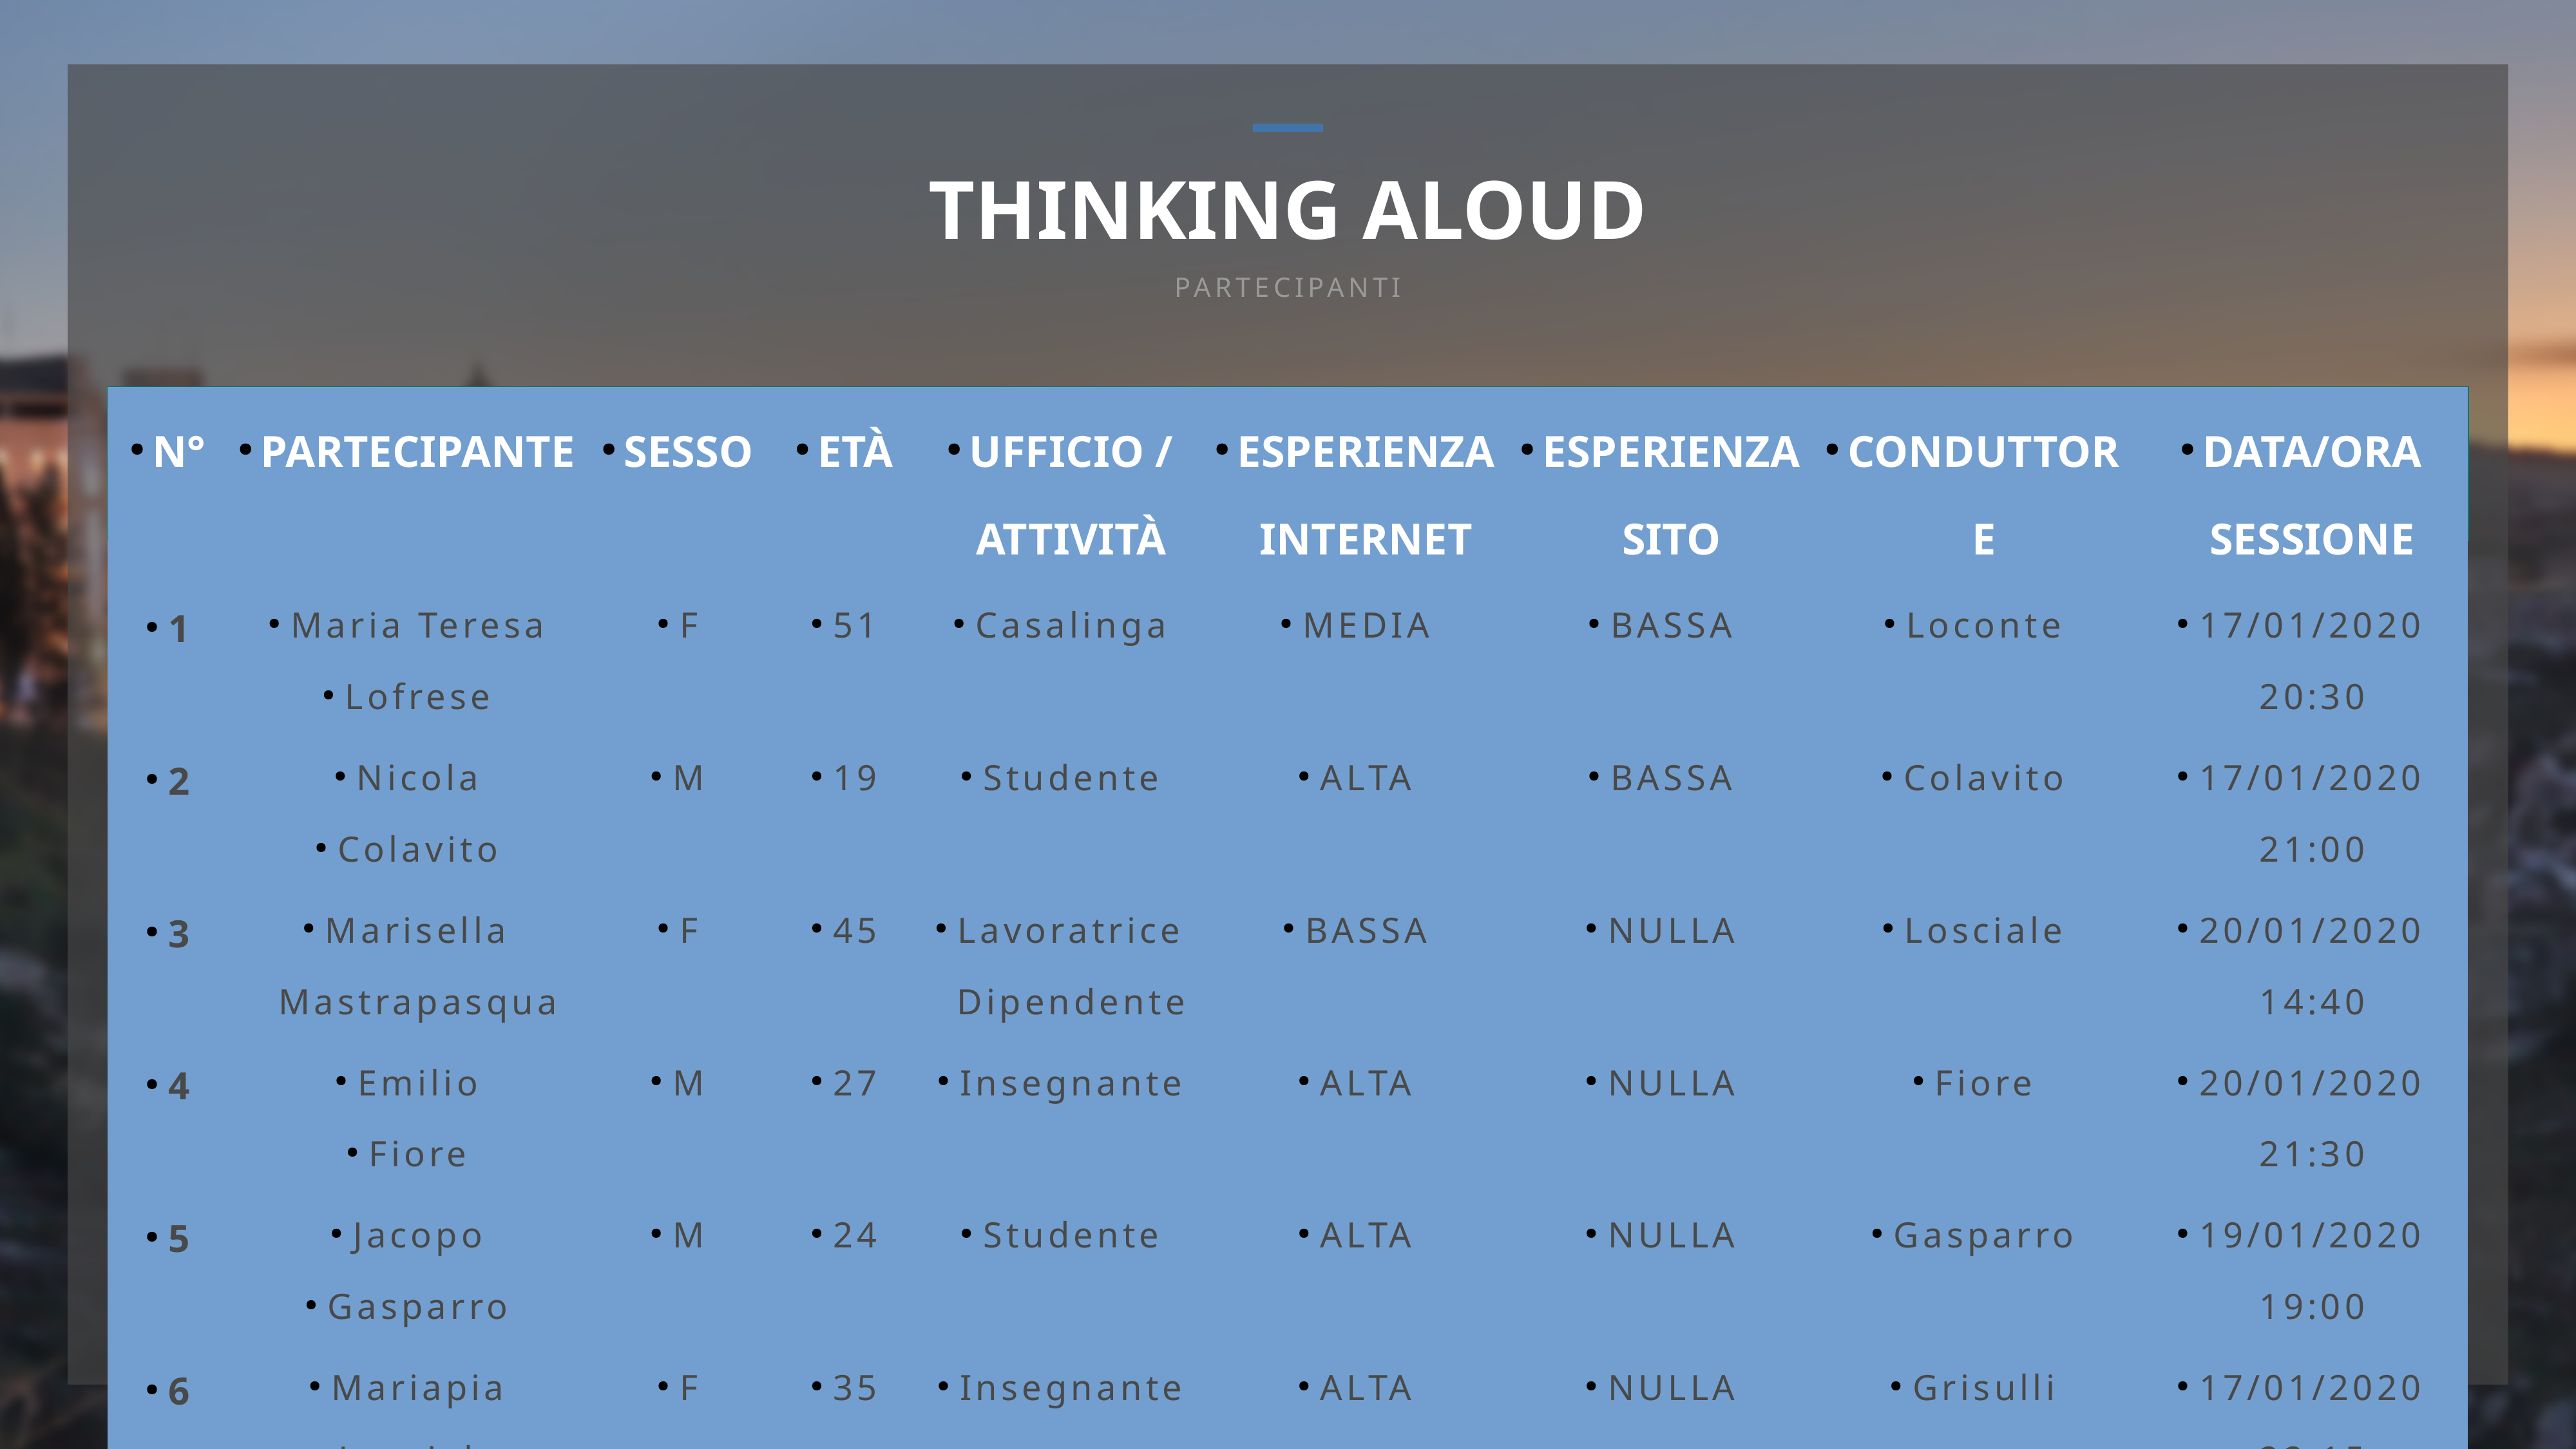

THINKING ALOUD
PARTECIPANTI
| N° | PARTECIPANTE | SESSO | ETÀ | UFFICIO / ATTIVITÀ | ESPERIENZA INTERNET | ESPERIENZA SITO | CONDUTTORE | DATA/ORA SESSIONE |
| --- | --- | --- | --- | --- | --- | --- | --- | --- |
| 1 | Maria Teresa Lofrese | F | 51 | Casalinga | MEDIA | BASSA | Loconte | 17/01/2020 20:30 |
| 2 | Nicola Colavito | M | 19 | Studente | ALTA | BASSA | Colavito | 17/01/2020 21:00 |
| 3 | Marisella Mastrapasqua | F | 45 | Lavoratrice Dipendente | BASSA | NULLA | Losciale | 20/01/2020 14:40 |
| 4 | Emilio Fiore | M | 27 | Insegnante | ALTA | NULLA | Fiore | 20/01/2020 21:30 |
| 5 | Jacopo Gasparro | M | 24 | Studente | ALTA | NULLA | Gasparro | 19/01/2020 19:00 |
| 6 | Mariapia Losciale | F | 35 | Insegnante | ALTA | NULLA | Grisulli | 17/01/2020 22:15 |